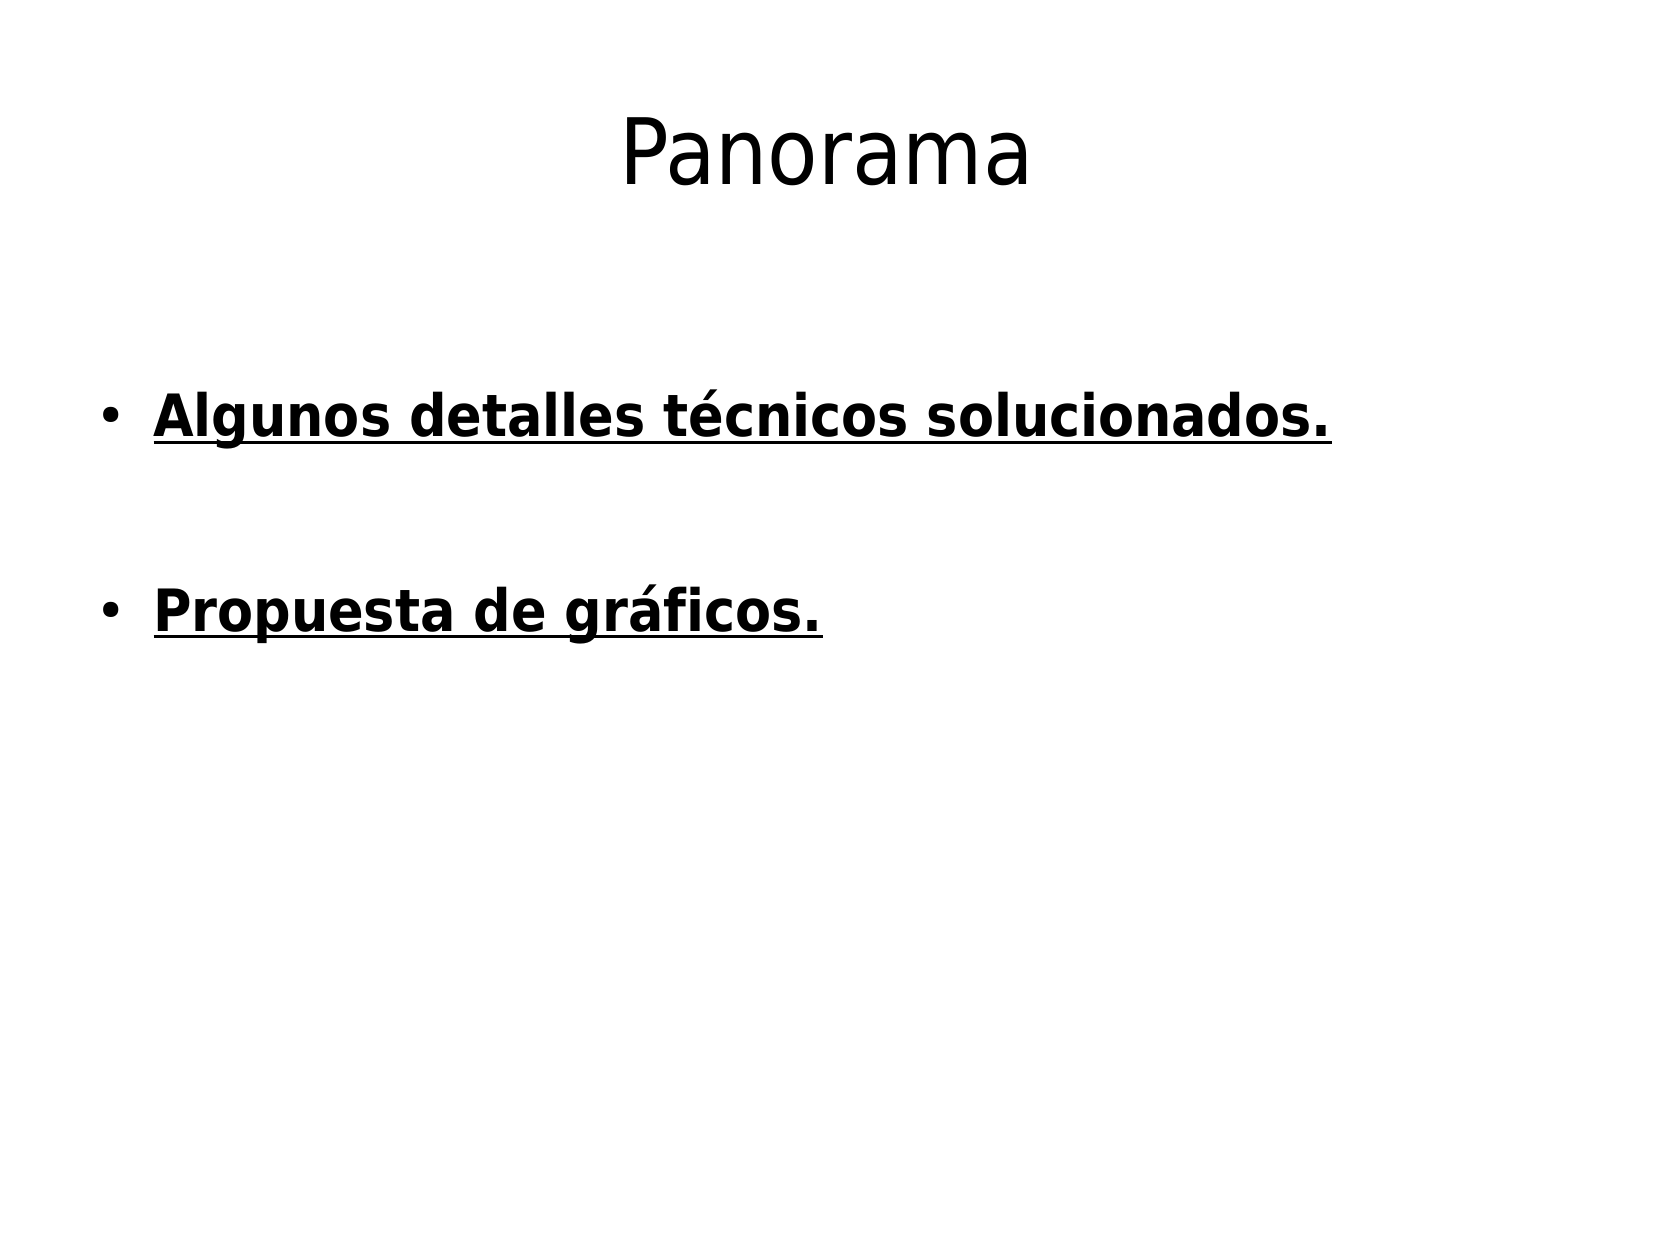

# Panorama
Algunos detalles técnicos solucionados.
Propuesta de gráficos.